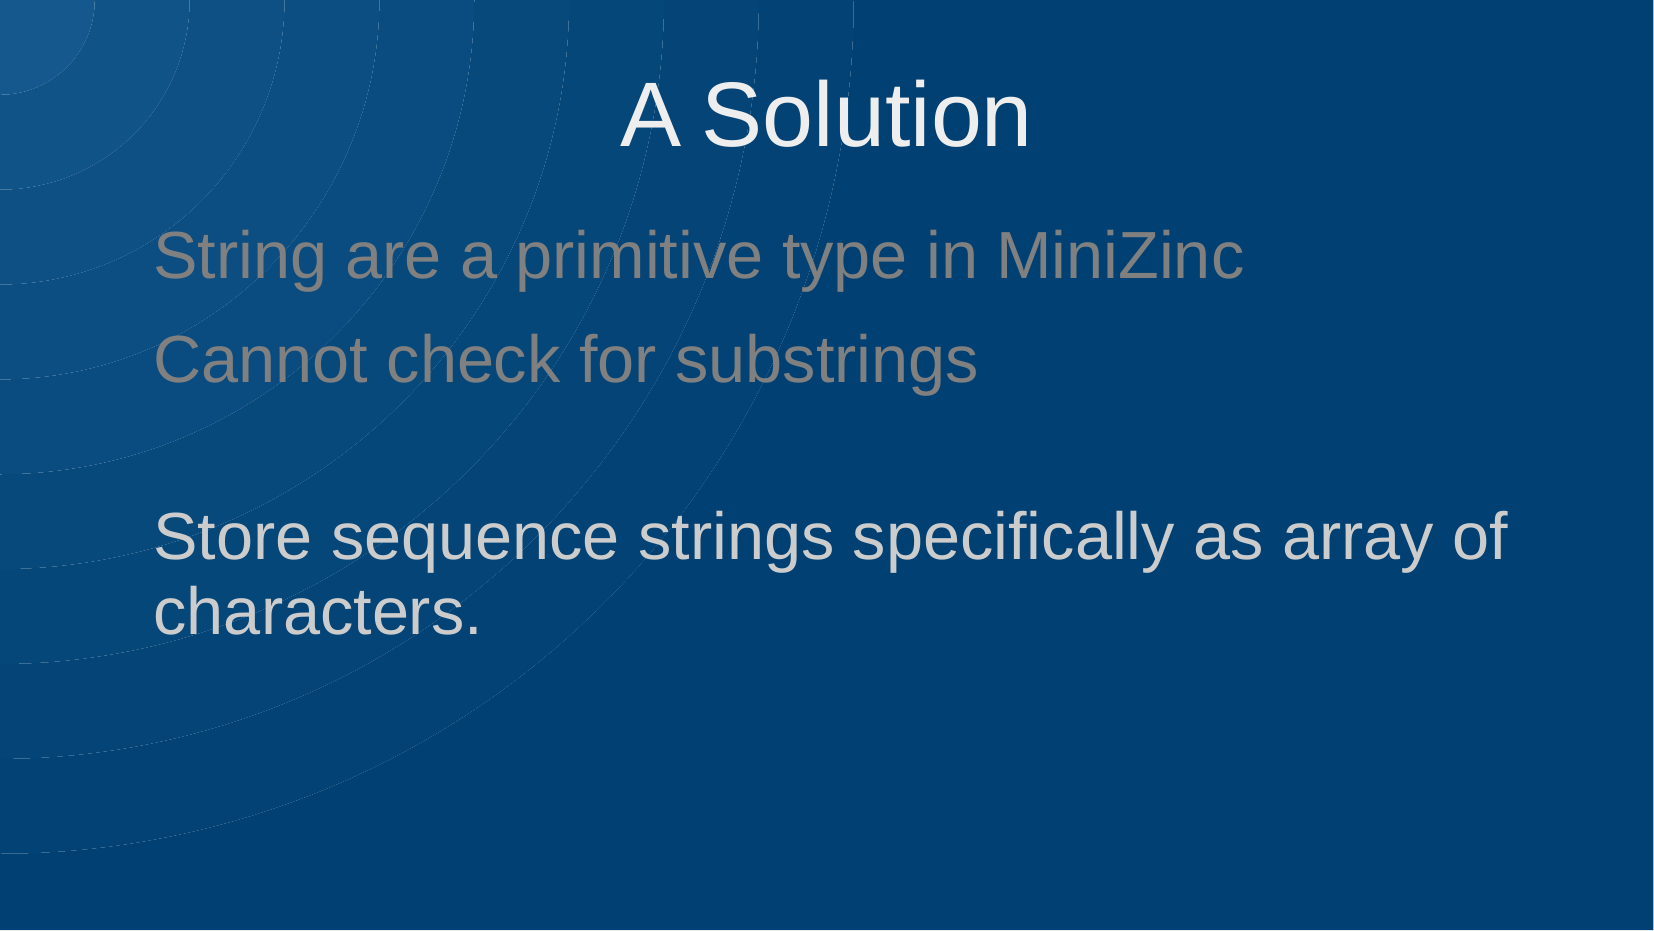

# A Solution
String are a primitive type in MiniZinc
Cannot check for substrings
Store sequence strings specifically as array of characters.